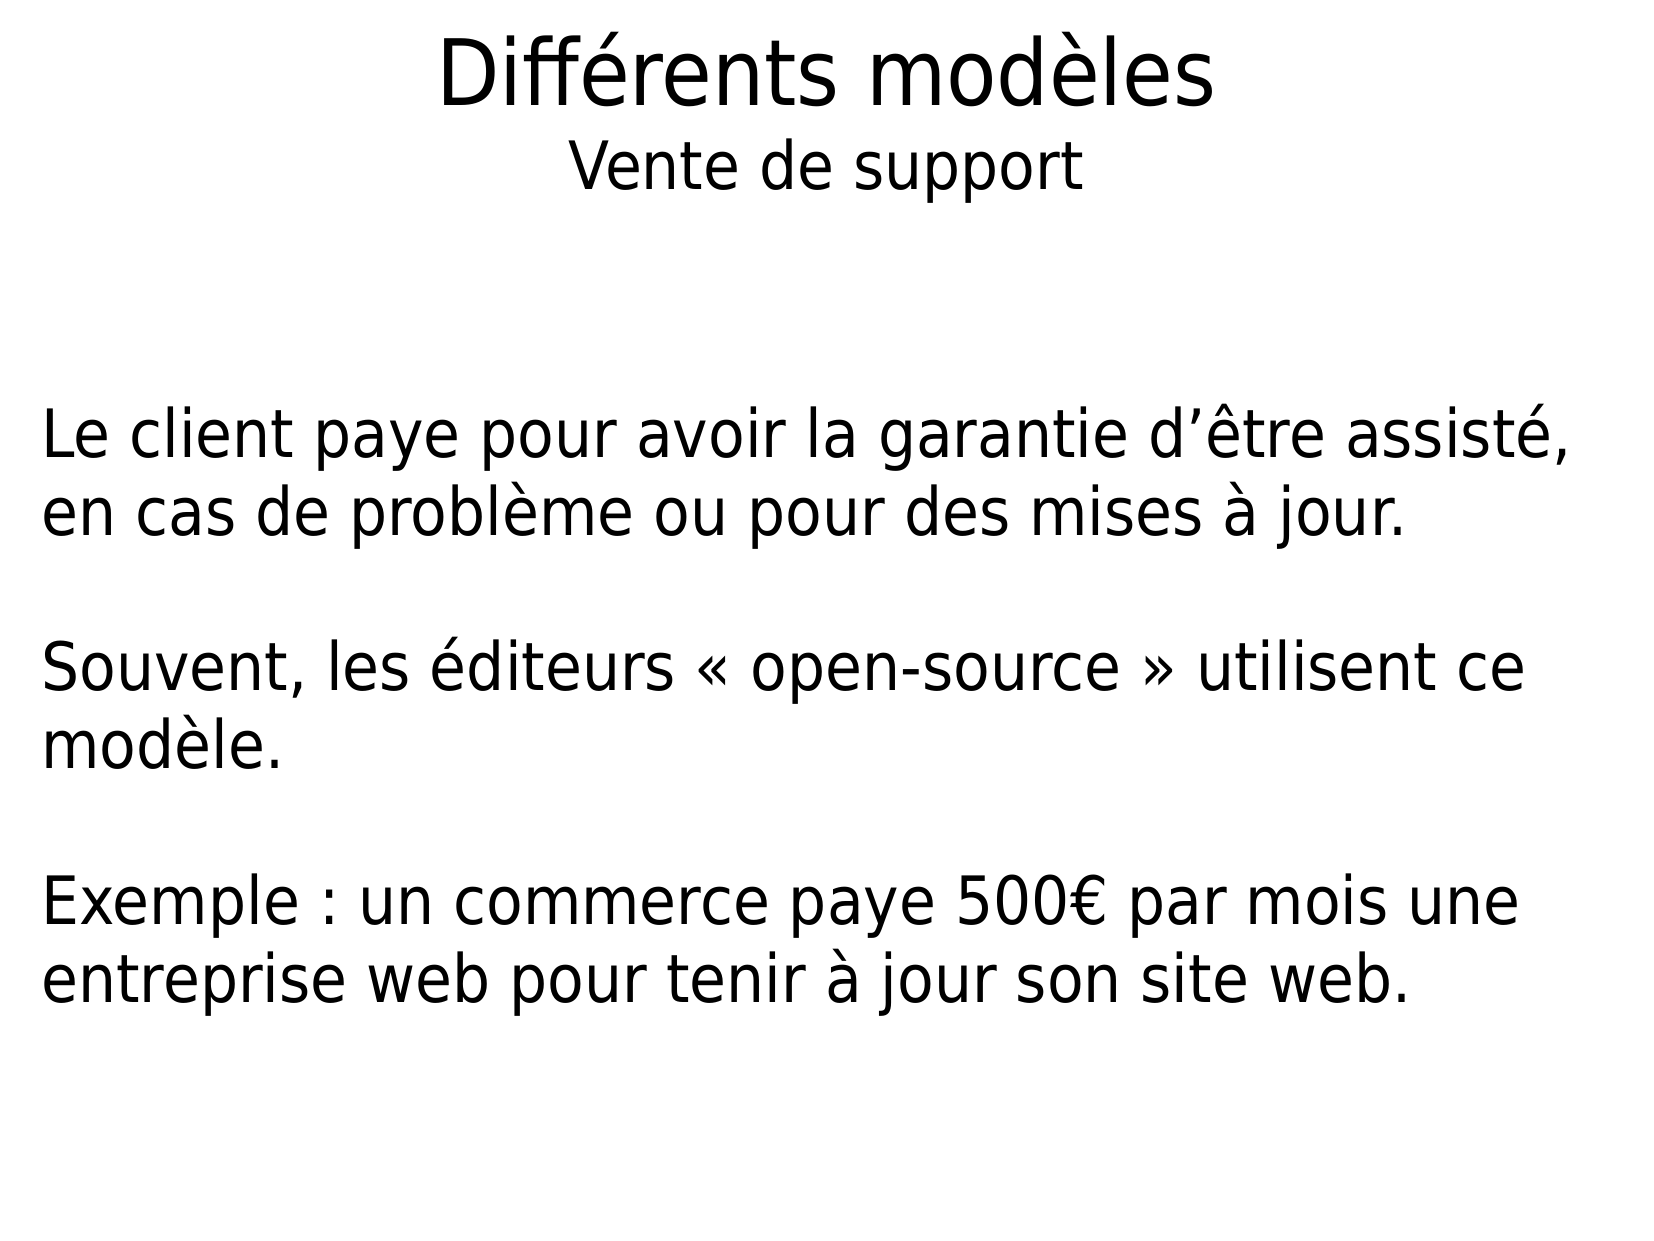

# Différents modèles Vente de support
Le client paye pour avoir la garantie d’être assisté, en cas de problème ou pour des mises à jour.
Souvent, les éditeurs « open-source » utilisent ce modèle.
Exemple : un commerce paye 500€ par mois une entreprise web pour tenir à jour son site web.